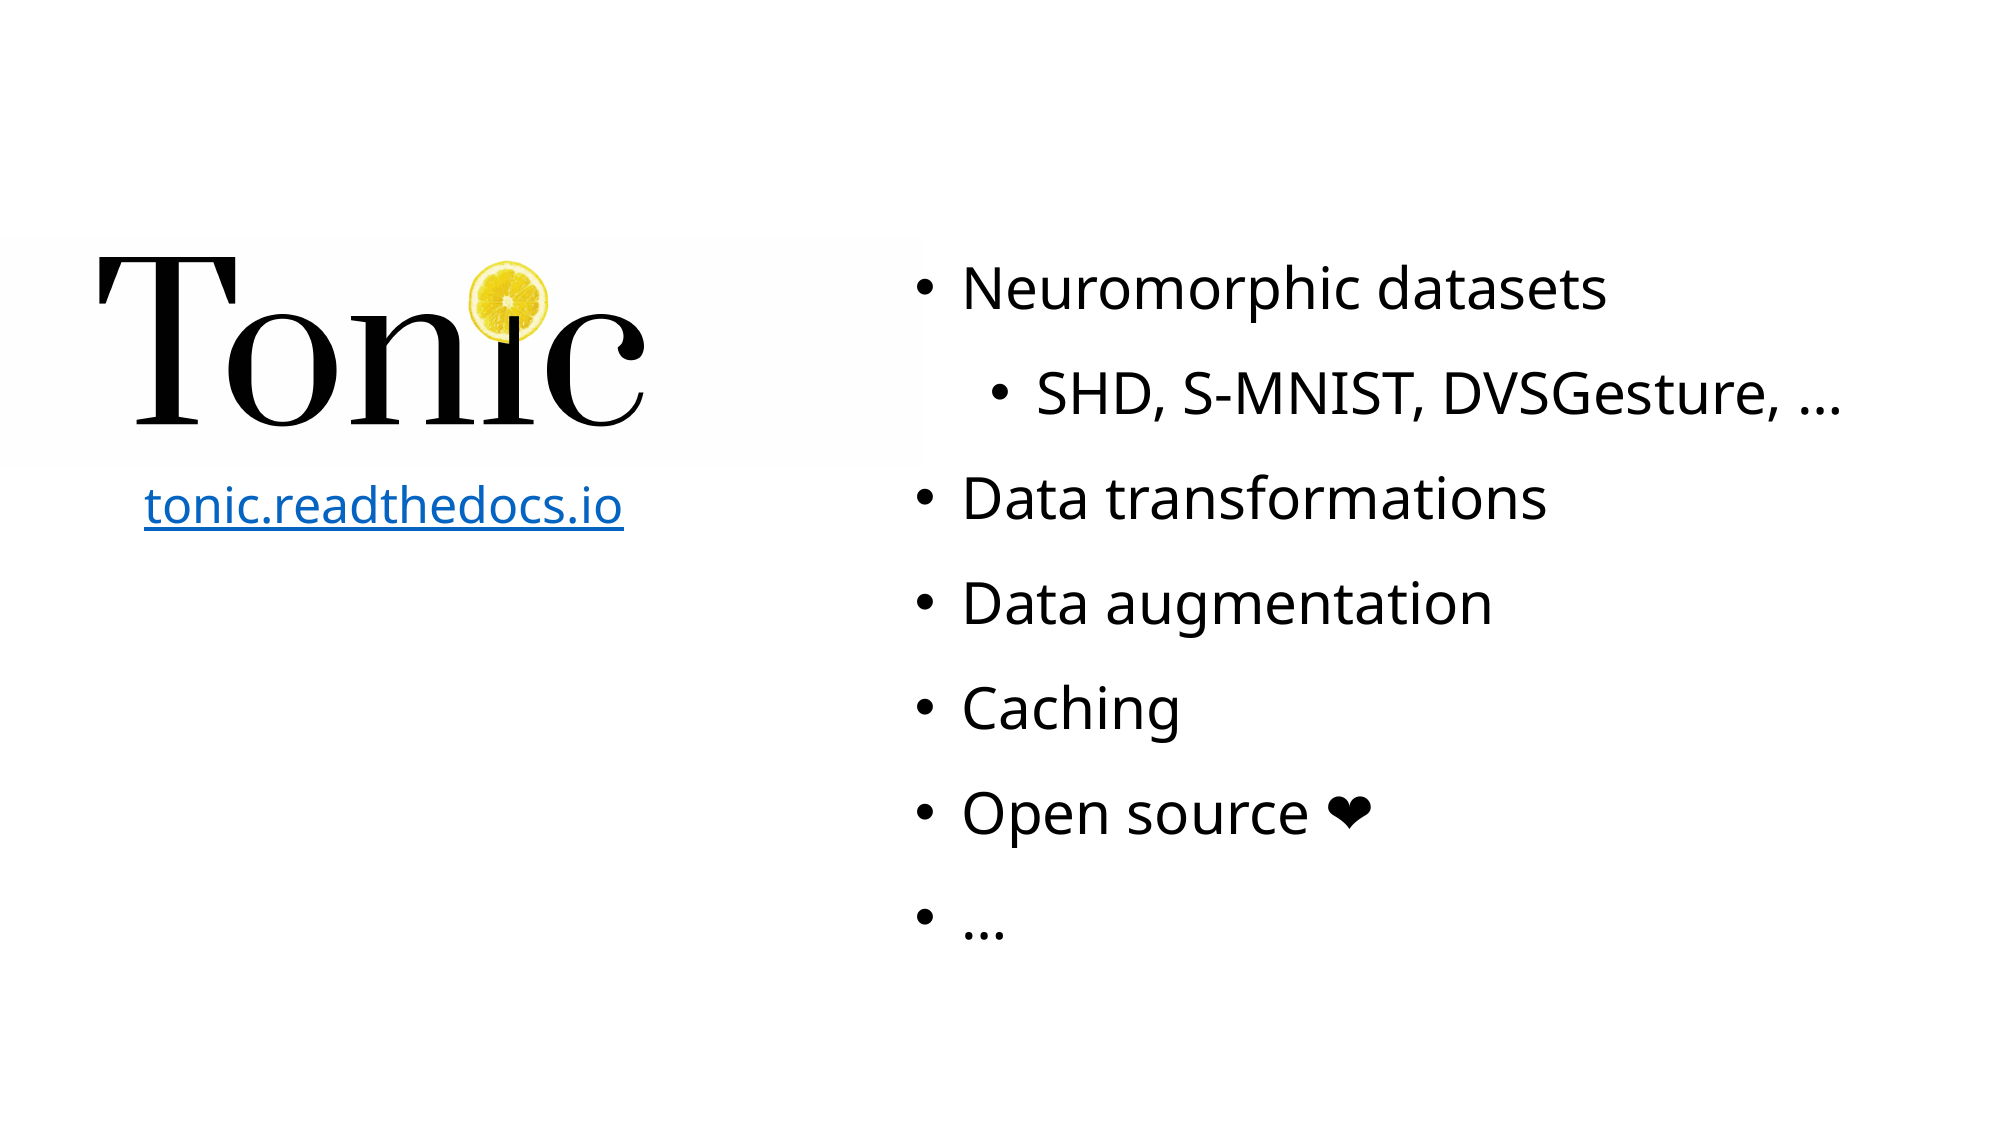

Neuromorphic datasets
SHD, S-MNIST, DVSGesture, …
Data transformations
Data augmentation
Caching
Open source ❤️
…
tonic.readthedocs.io